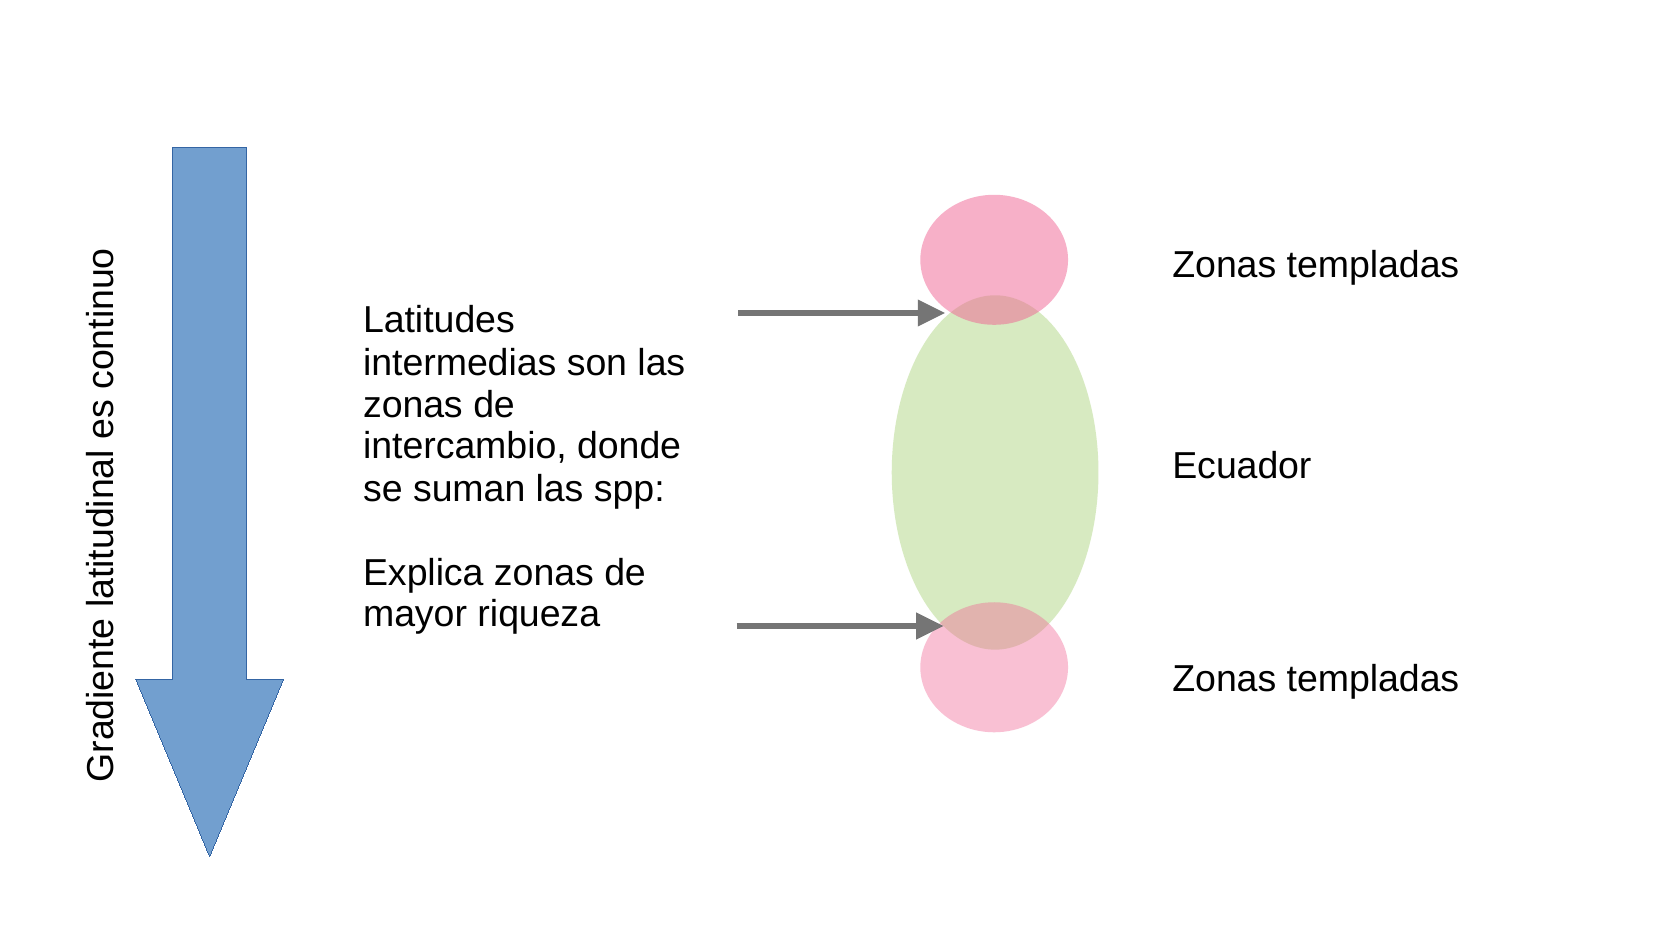

Zonas templadas
Latitudes intermedias son las zonas de intercambio, donde se suman las spp:
Explica zonas de mayor riqueza
Gradiente latitudinal es continuo
Ecuador
Zonas templadas